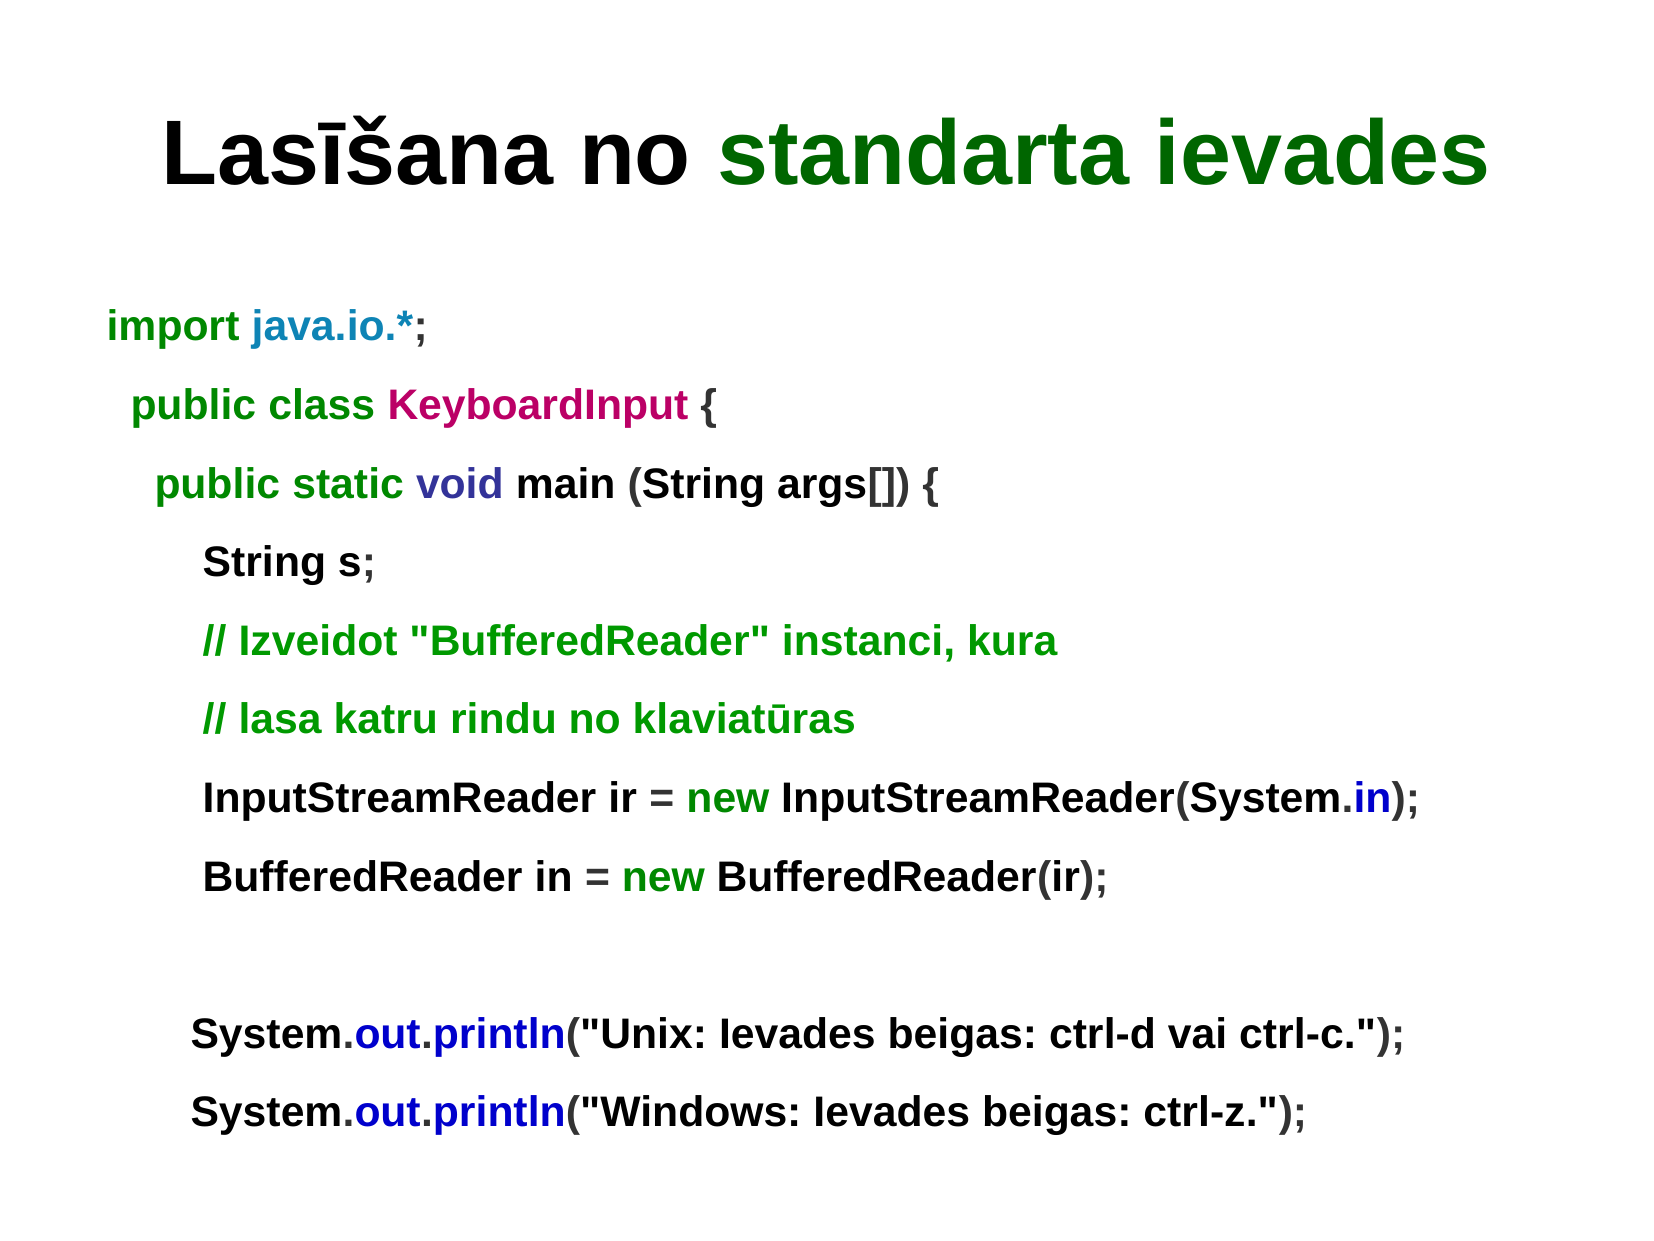

# Lasīšana no standarta ievades
 import java.io.*;
 public class KeyboardInput {
 public static void main (String args[]) {
 String s;
 // Izveidot "BufferedReader" instanci, kura
 // lasa katru rindu no klaviatūras
 InputStreamReader ir = new InputStreamReader(System.in);
 BufferedReader in = new BufferedReader(ir);
 System.out.println("Unix: Ievades beigas: ctrl-d vai ctrl-c.");
 System.out.println("Windows: Ievades beigas: ctrl-z.");